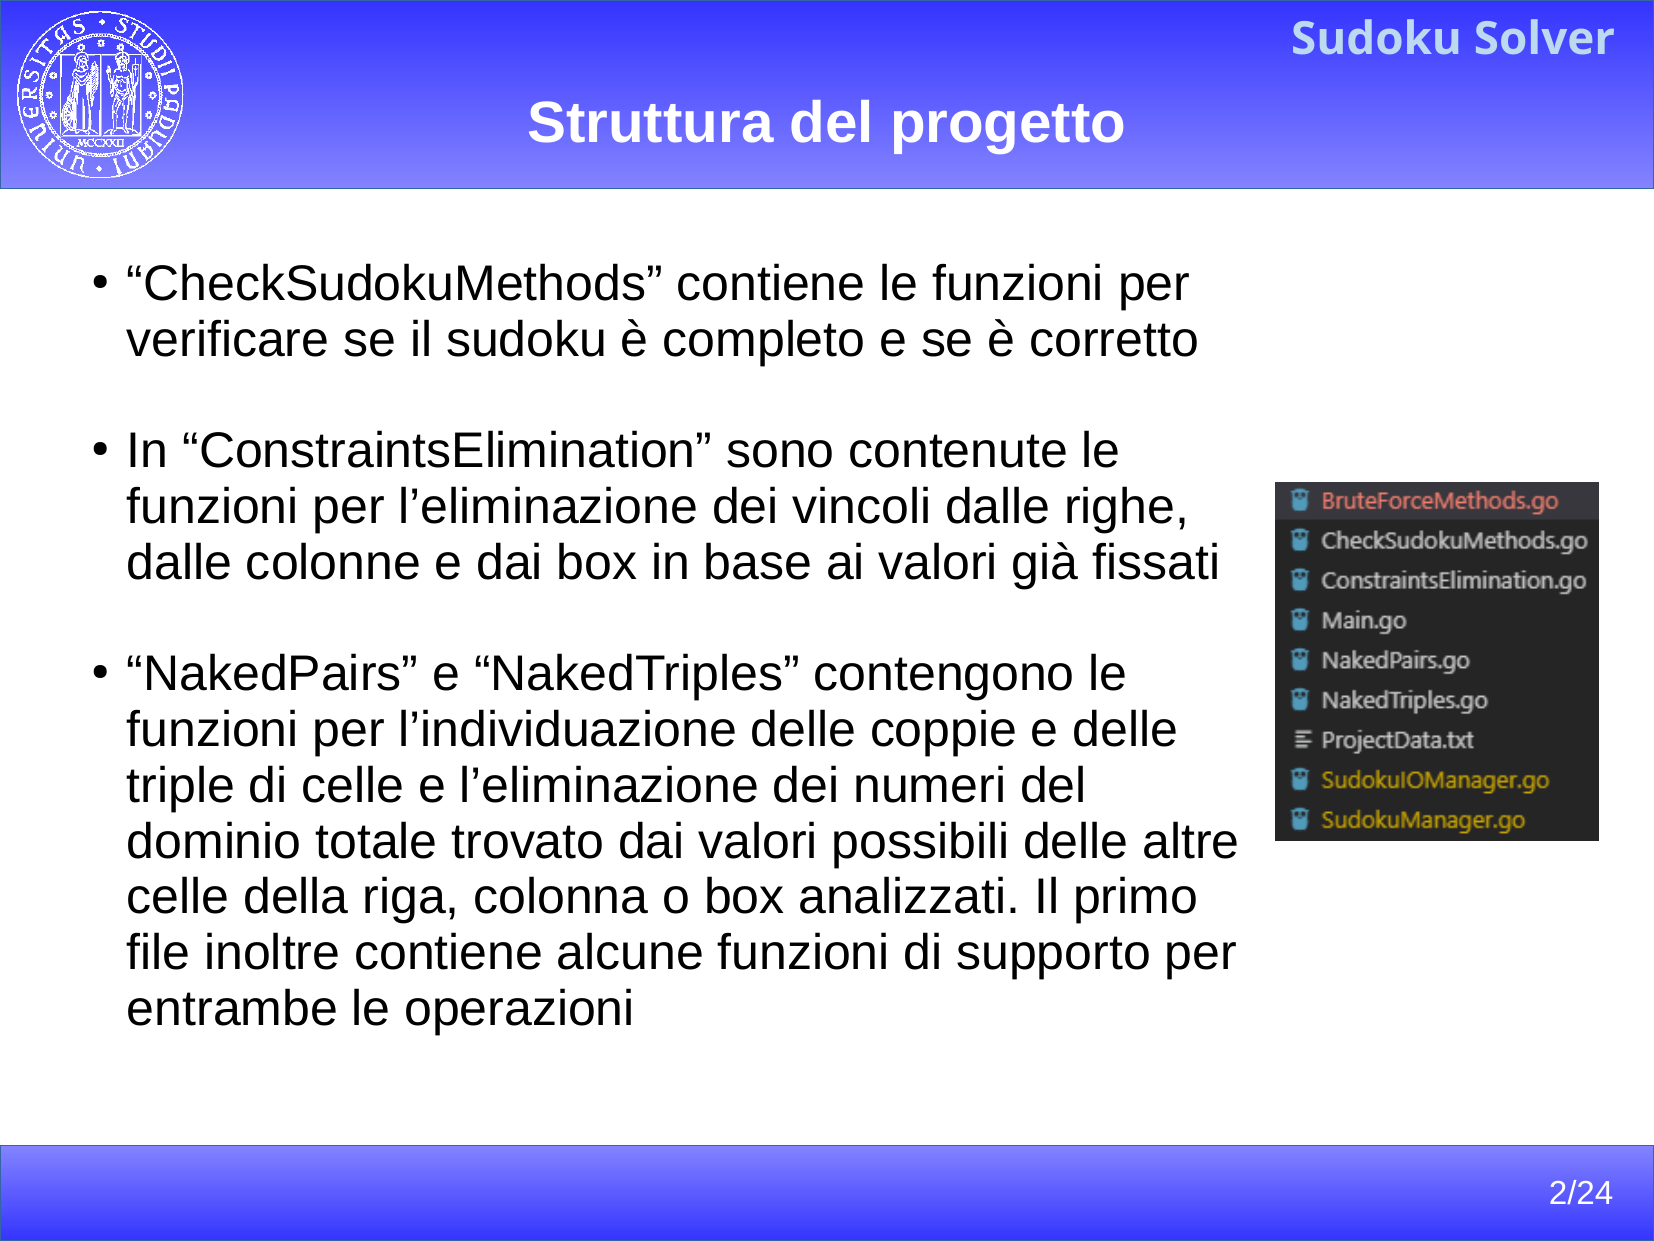

Sudoku Solver
Struttura del progetto
“CheckSudokuMethods” contiene le funzioni per verificare se il sudoku è completo e se è corretto
In “ConstraintsElimination” sono contenute le funzioni per l’eliminazione dei vincoli dalle righe, dalle colonne e dai box in base ai valori già fissati
“NakedPairs” e “NakedTriples” contengono le funzioni per l’individuazione delle coppie e delle triple di celle e l’eliminazione dei numeri del dominio totale trovato dai valori possibili delle altre celle della riga, colonna o box analizzati. Il primo file inoltre contiene alcune funzioni di supporto per entrambe le operazioni
2/24